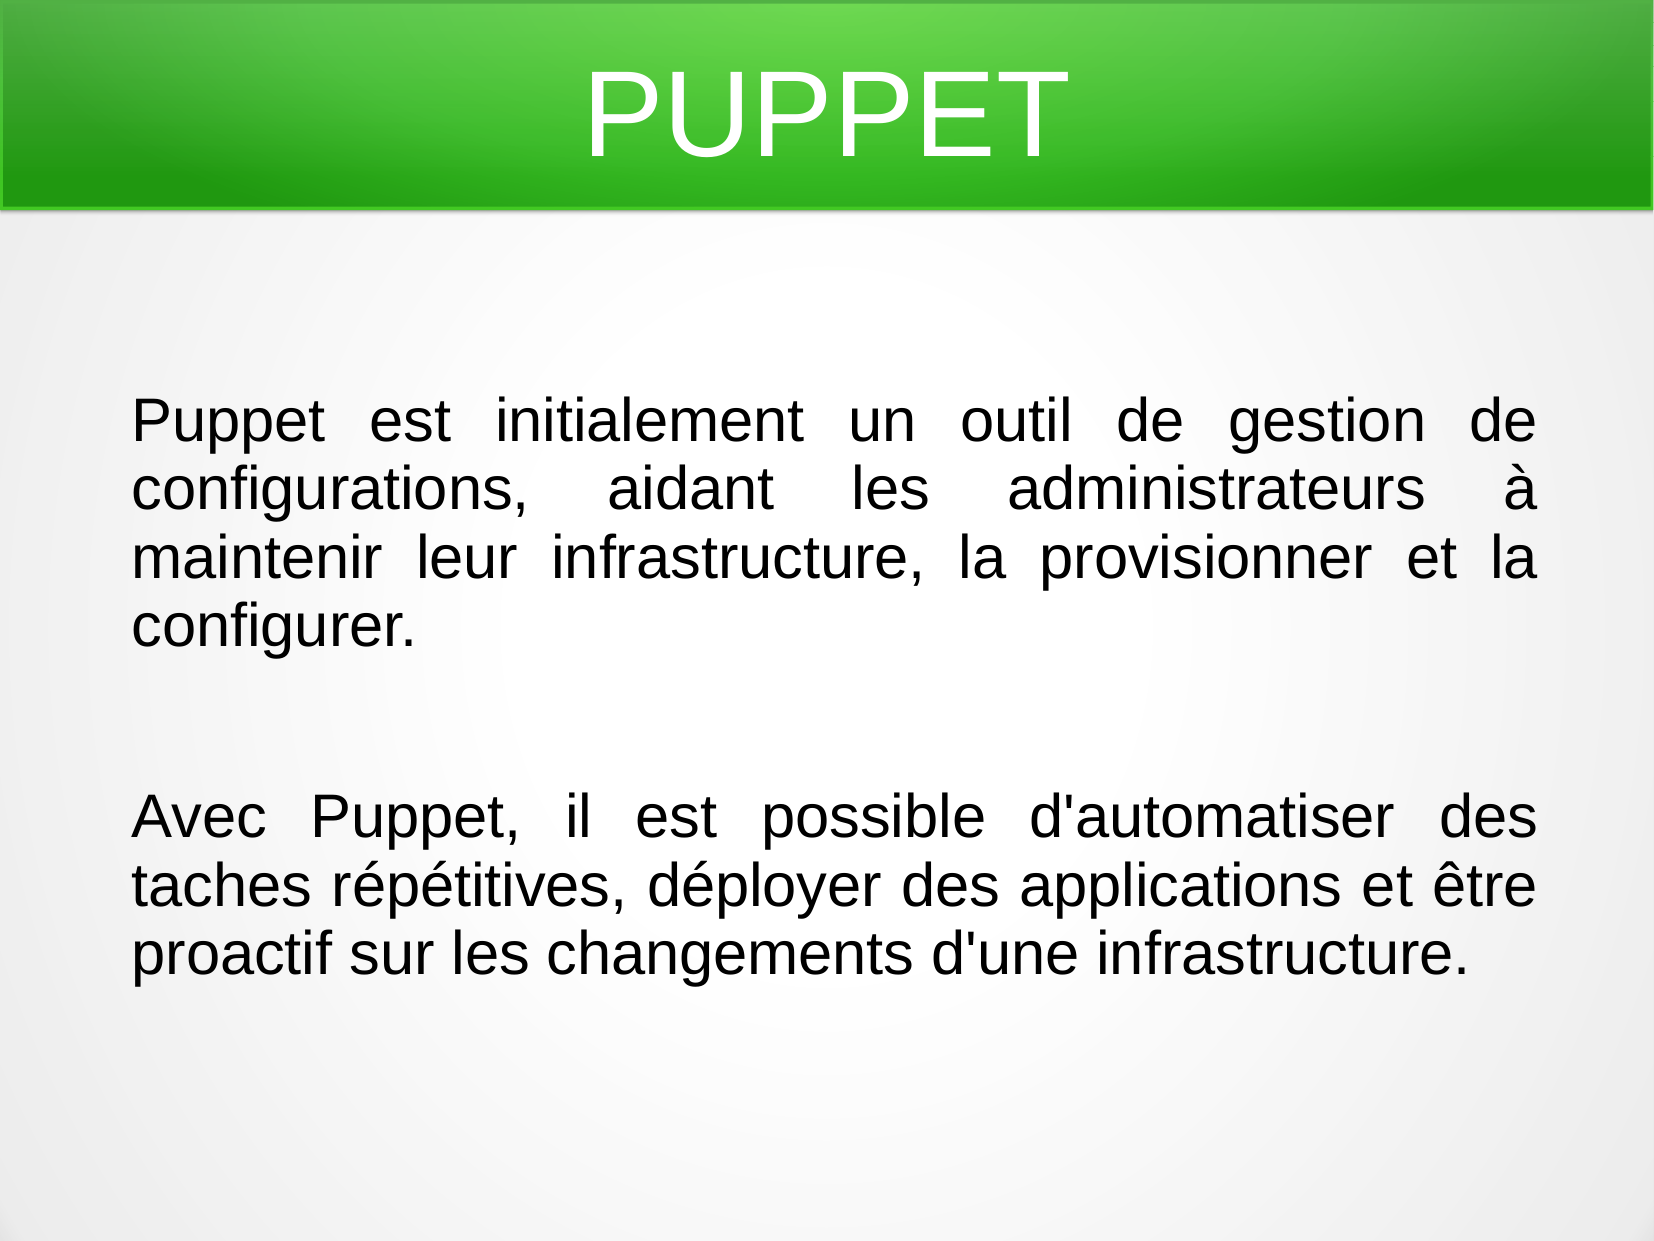

# PUPPET
Puppet est initialement un outil de gestion de configurations, aidant les administrateurs à maintenir leur infrastructure, la provisionner et la configurer.
Avec Puppet, il est possible d'automatiser des taches répétitives, déployer des applications et être proactif sur les changements d'une infrastructure.